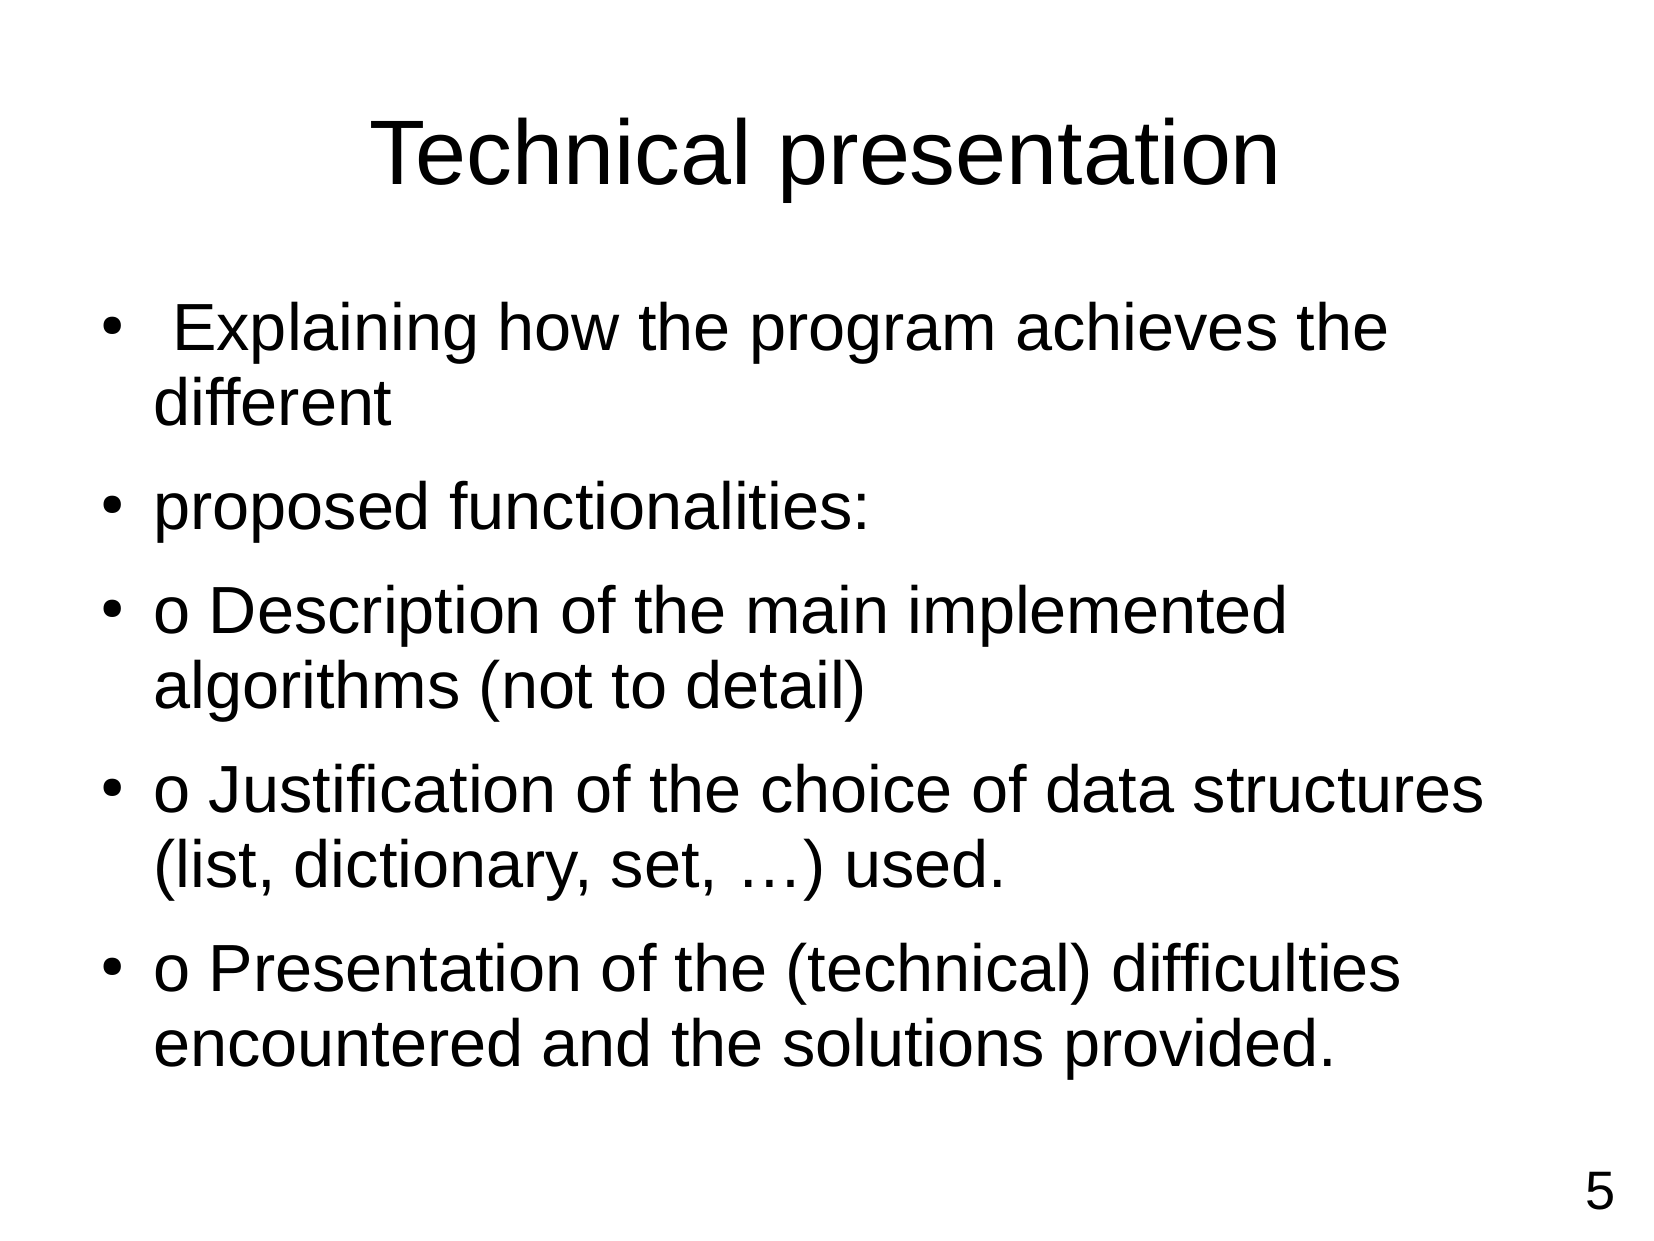

# Technical presentation
 Explaining how the program achieves the different
proposed functionalities:
o Description of the main implemented algorithms (not to detail)
o Justification of the choice of data structures (list, dictionary, set, …) used.
o Presentation of the (technical) difficulties encountered and the solutions provided.
5